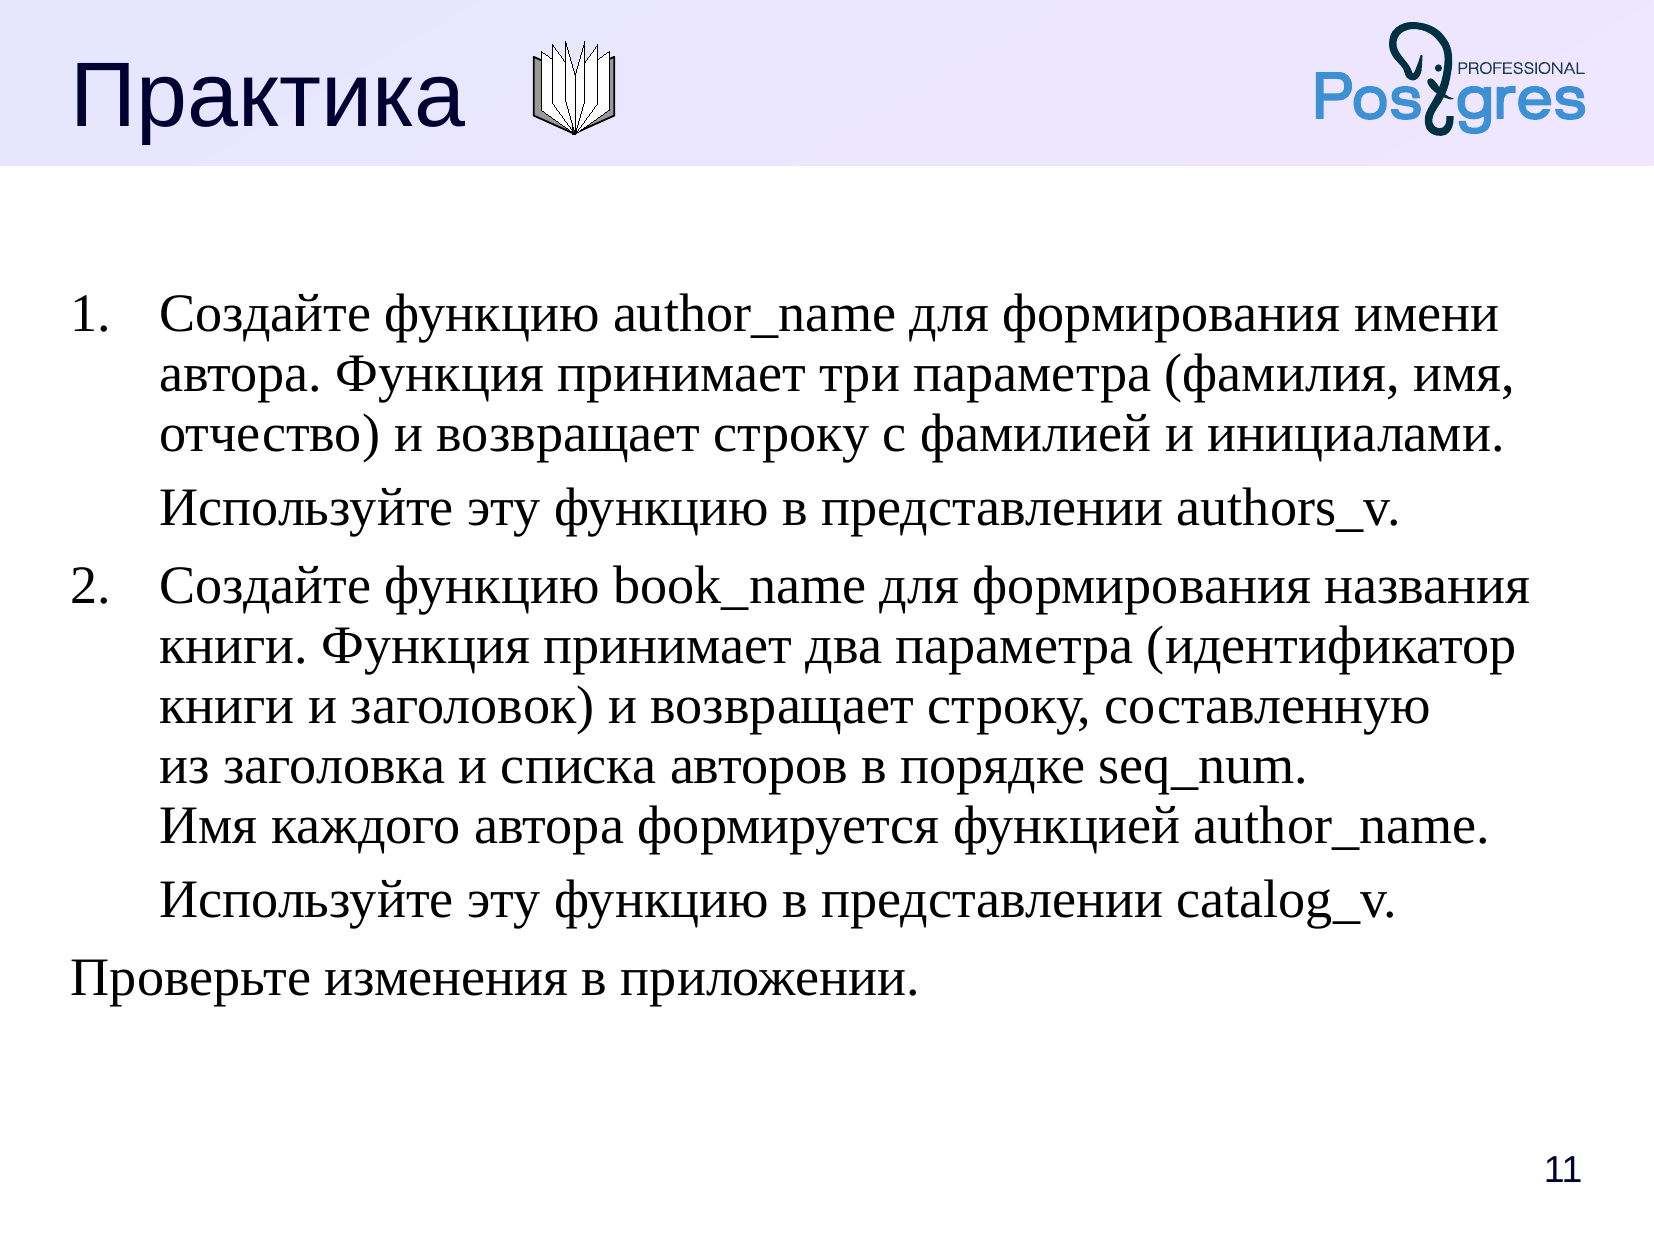

# Практика
Создайте функцию author_name для формирования имени автора. Функция принимает три параметра (фамилия, имя, отчество) и возвращает строку с фамилией и инициалами.
Используйте эту функцию в представлении authors_v.
Создайте функцию book_name для формирования названия книги. Функция принимает два параметра (идентификатор книги и заголовок) и возвращает строку, составленную
из заголовка и списка авторов в порядке seq_num.
Имя каждого автора формируется функцией author_name.
Используйте эту функцию в представлении catalog_v.
Проверьте изменения в приложении.